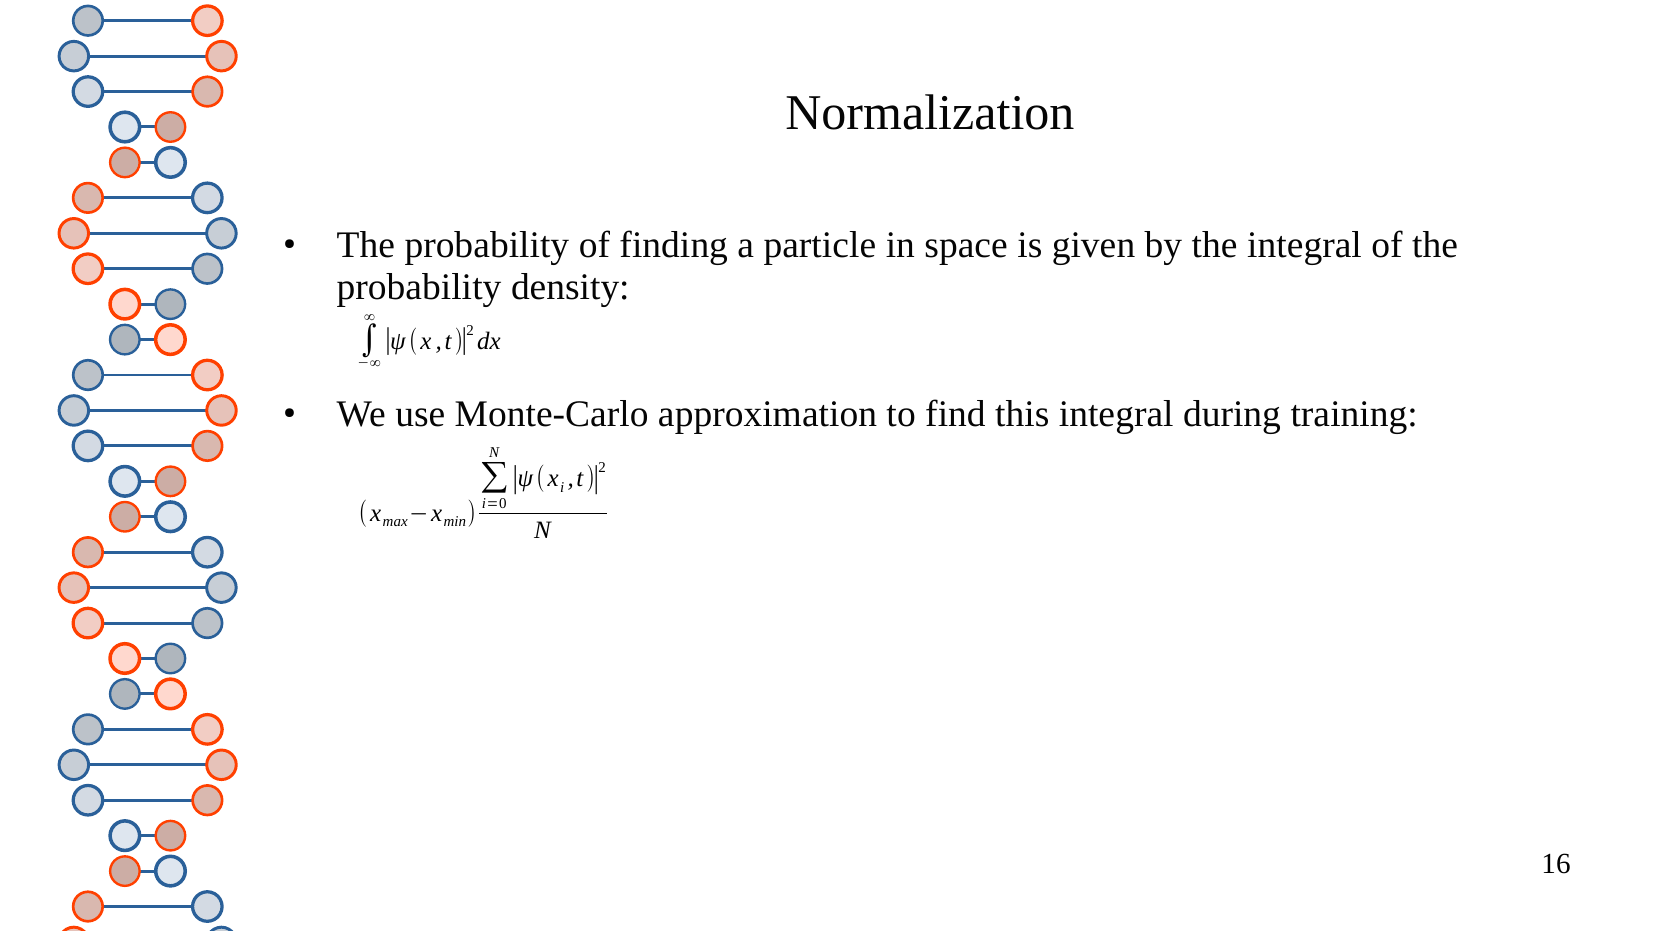

# Normalization
The probability of finding a particle in space is given by the integral of the probability density:
We use Monte-Carlo approximation to find this integral during training:
16